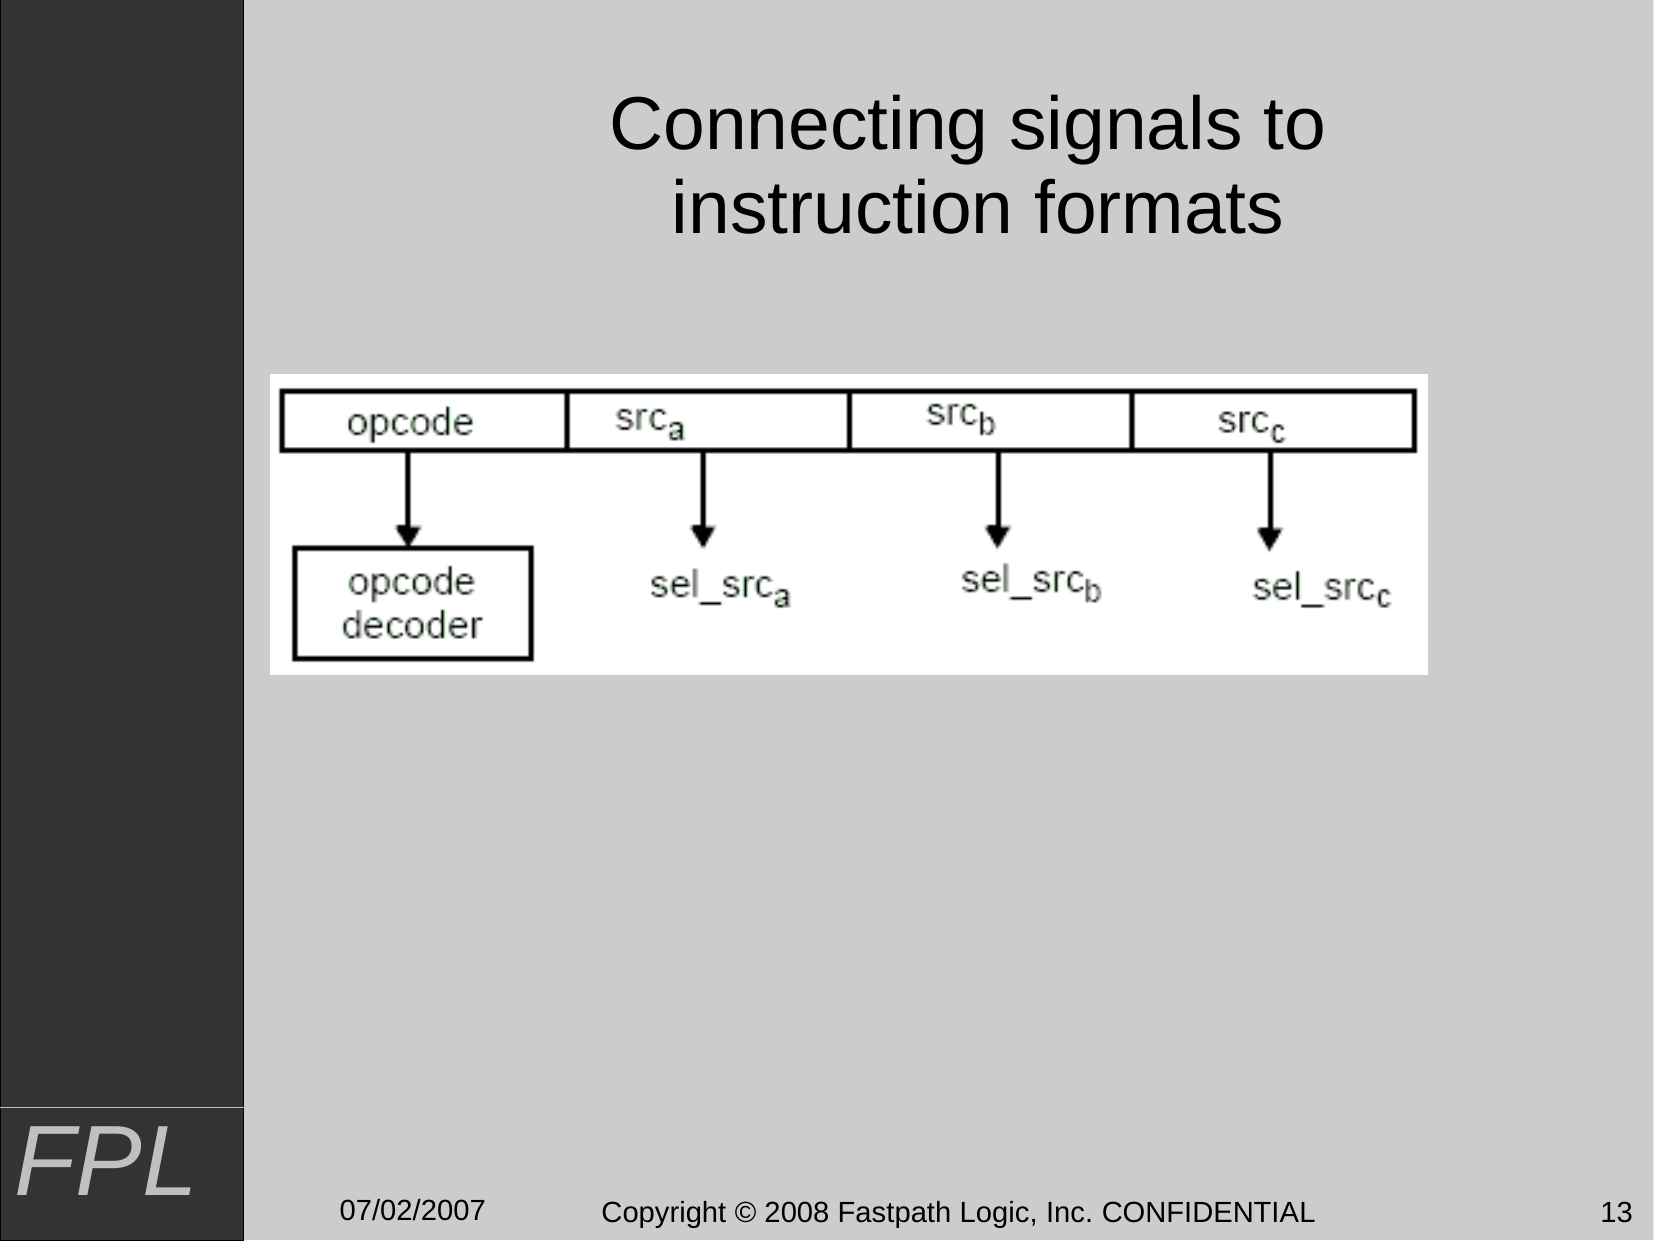

# Connecting signals to instruction formats
07/02/2007
13
© 2007 FASTPATH LOGIC INC.